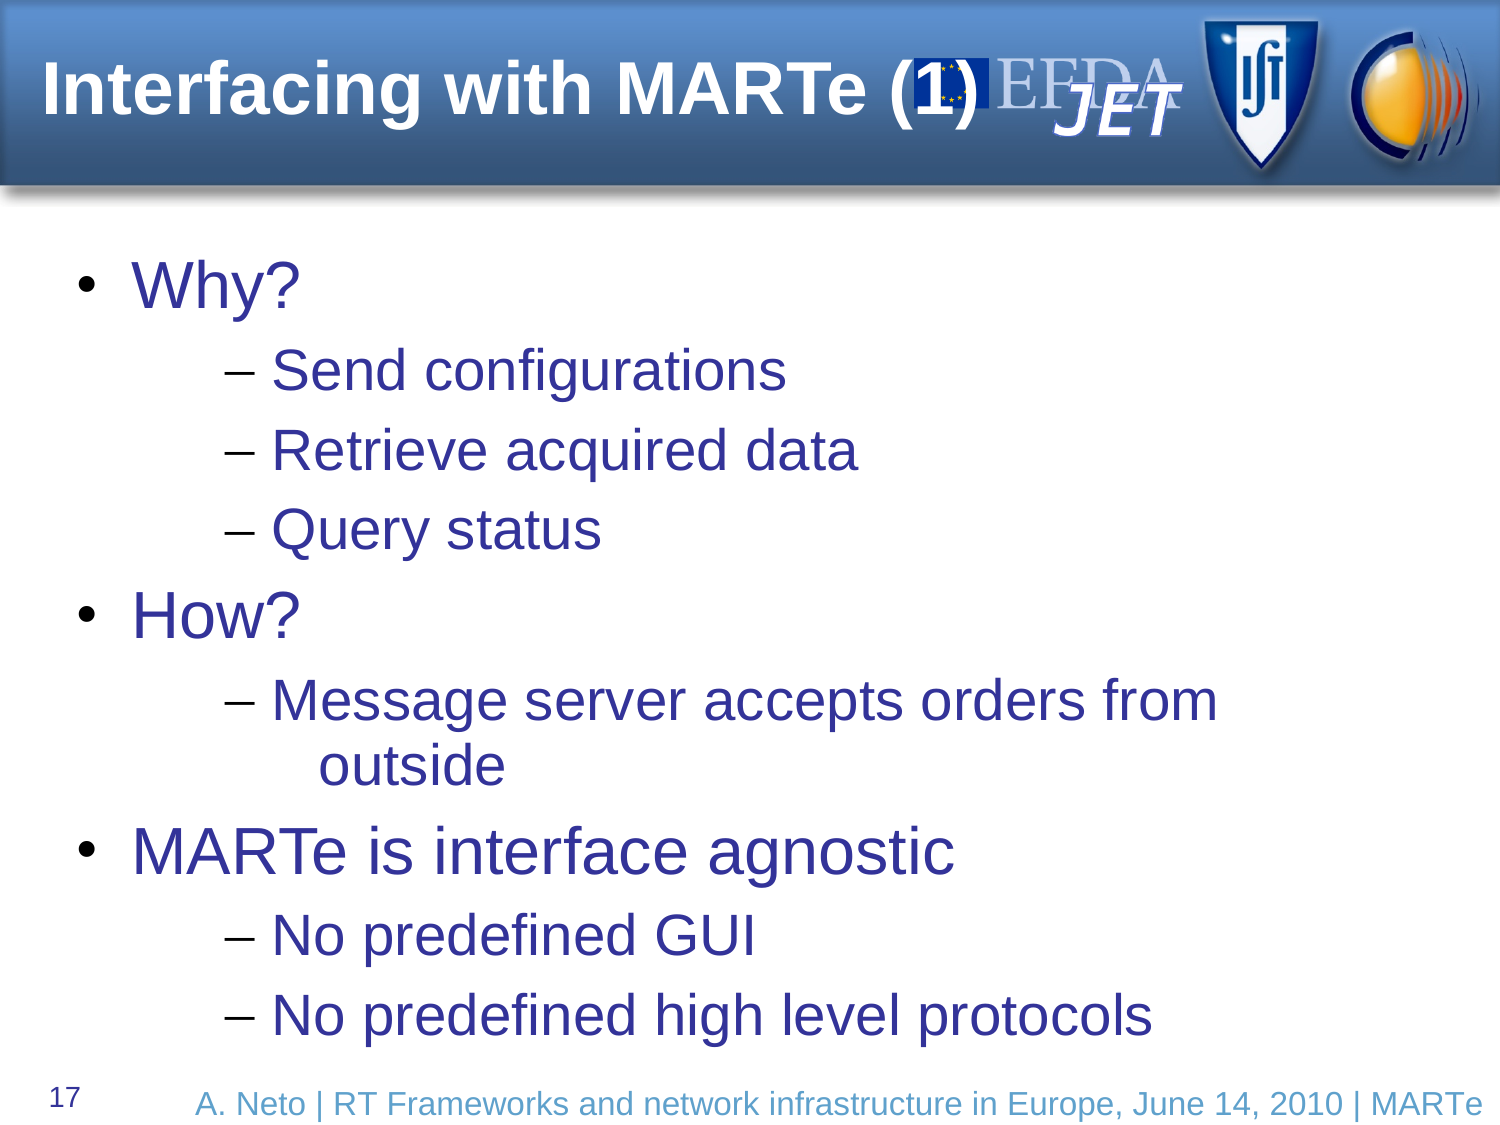

# Interfacing with MARTe (1)
Why?
Send configurations
Retrieve acquired data
Query status
How?
Message server accepts orders from outside
MARTe is interface agnostic
No predefined GUI
No predefined high level protocols